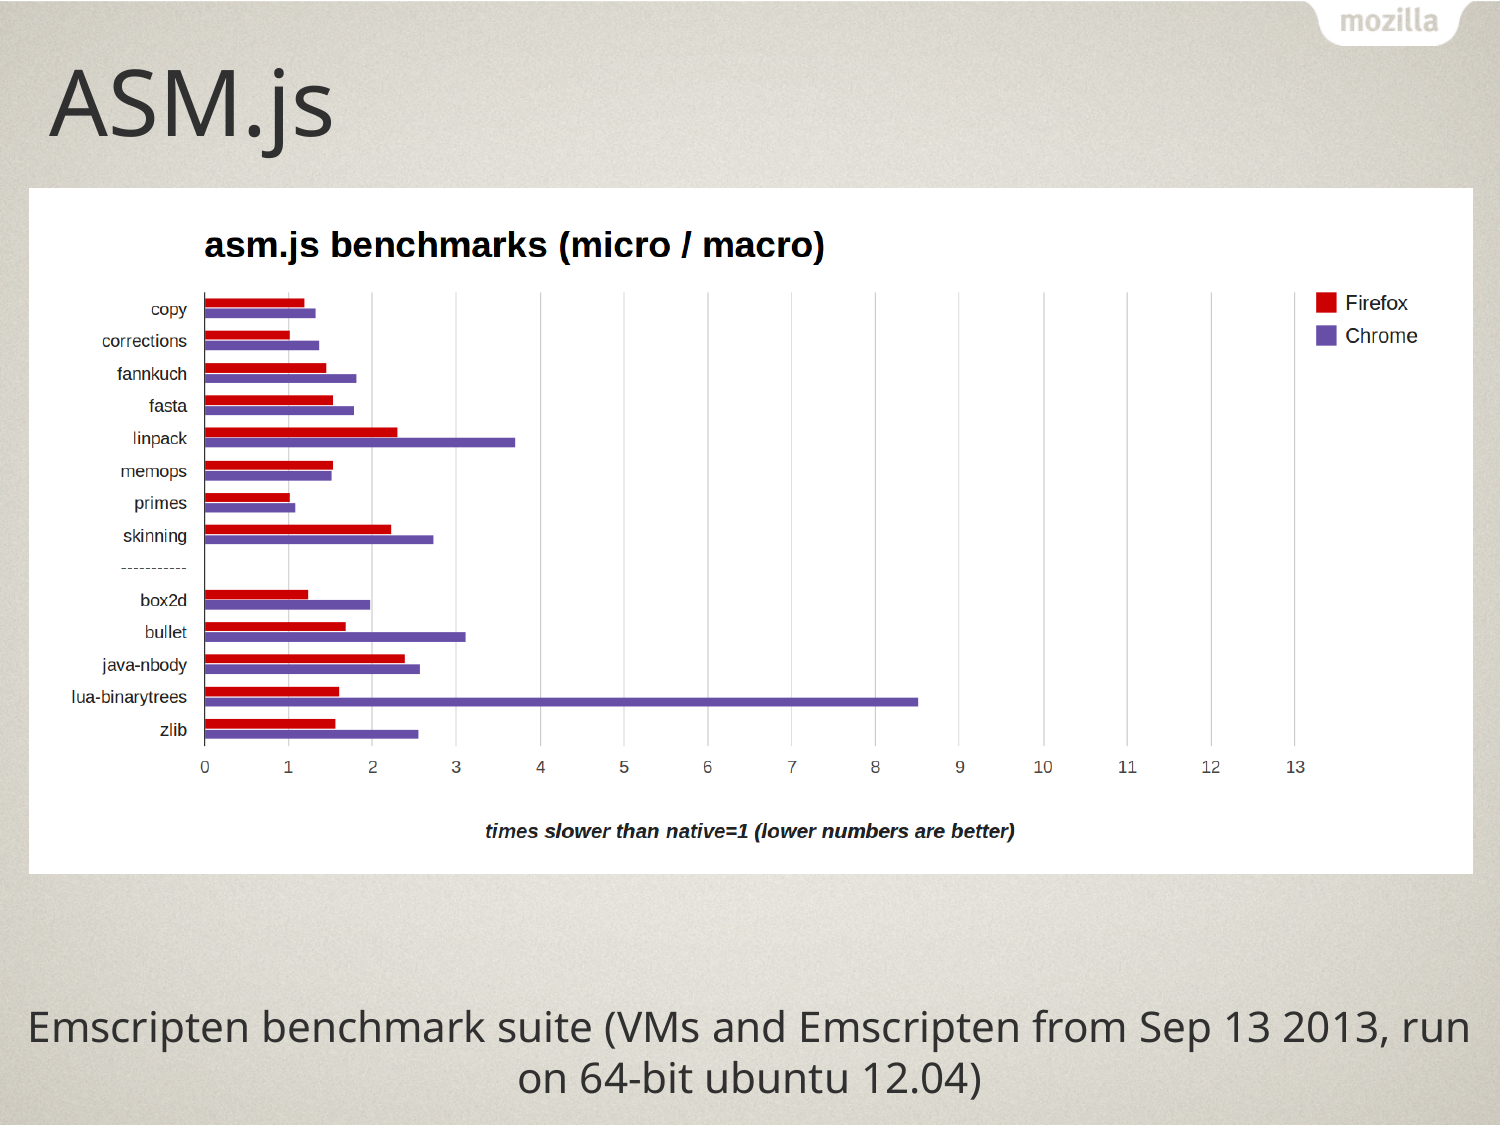

# ASM.js
Emscripten benchmark suite (VMs and Emscripten from Sep 13 2013, run on 64-bit ubuntu 12.04)